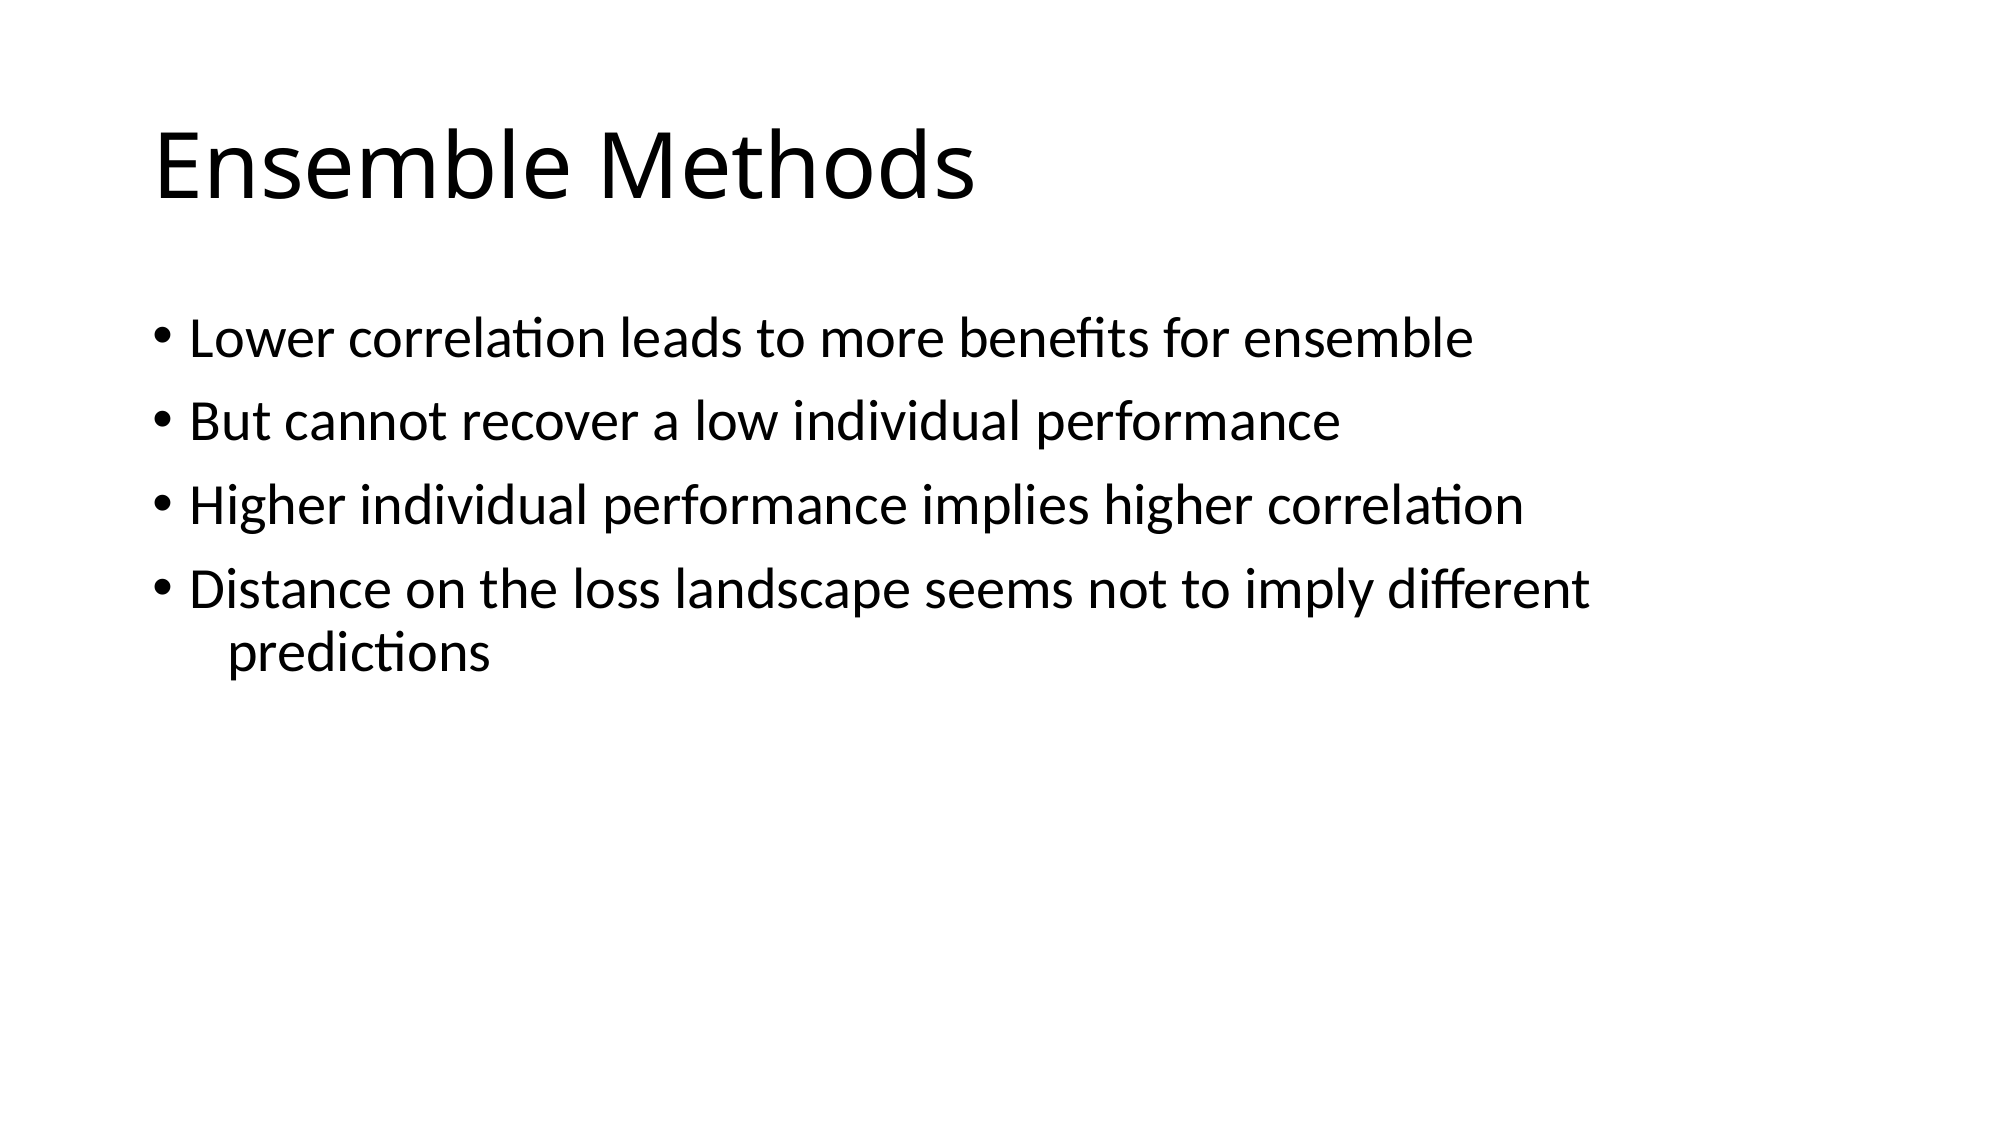

# Ensemble Methods
Lower correlation leads to more benefits for ensemble
But cannot recover a low individual performance
Higher individual performance implies higher correlation
Distance on the loss landscape seems not to imply different predictions